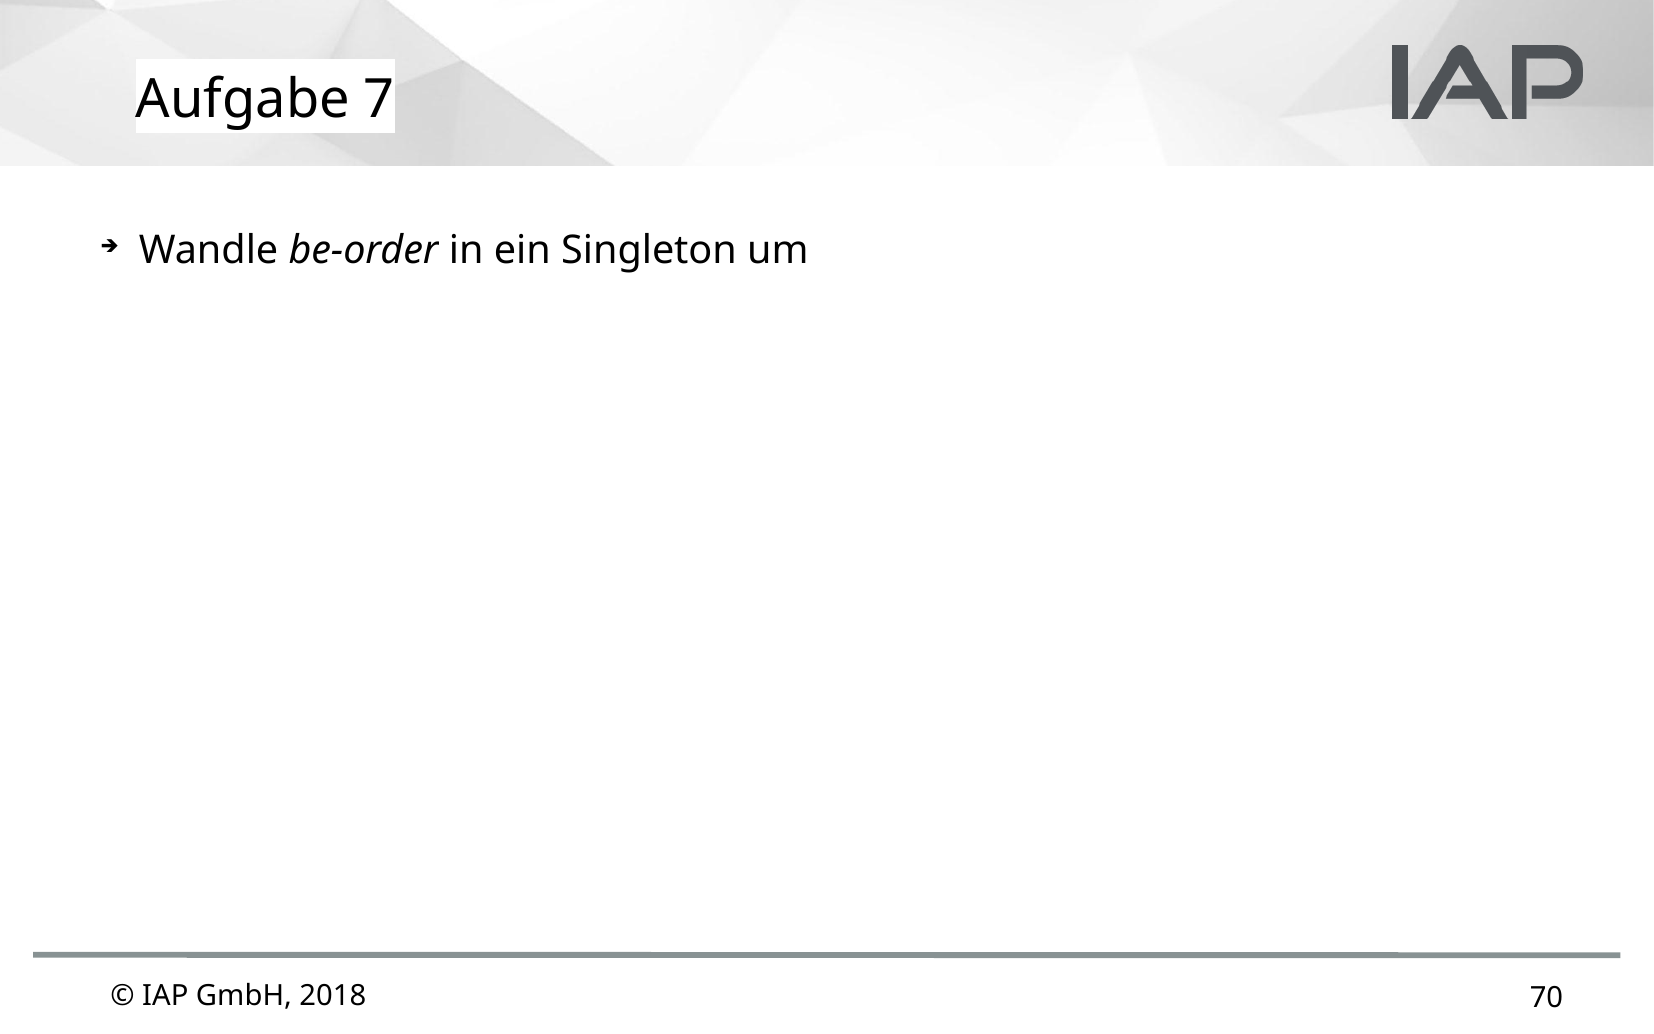

# Aufgabe 7
Wandle be-order in ein Singleton um
© IAP GmbH, 2018
70